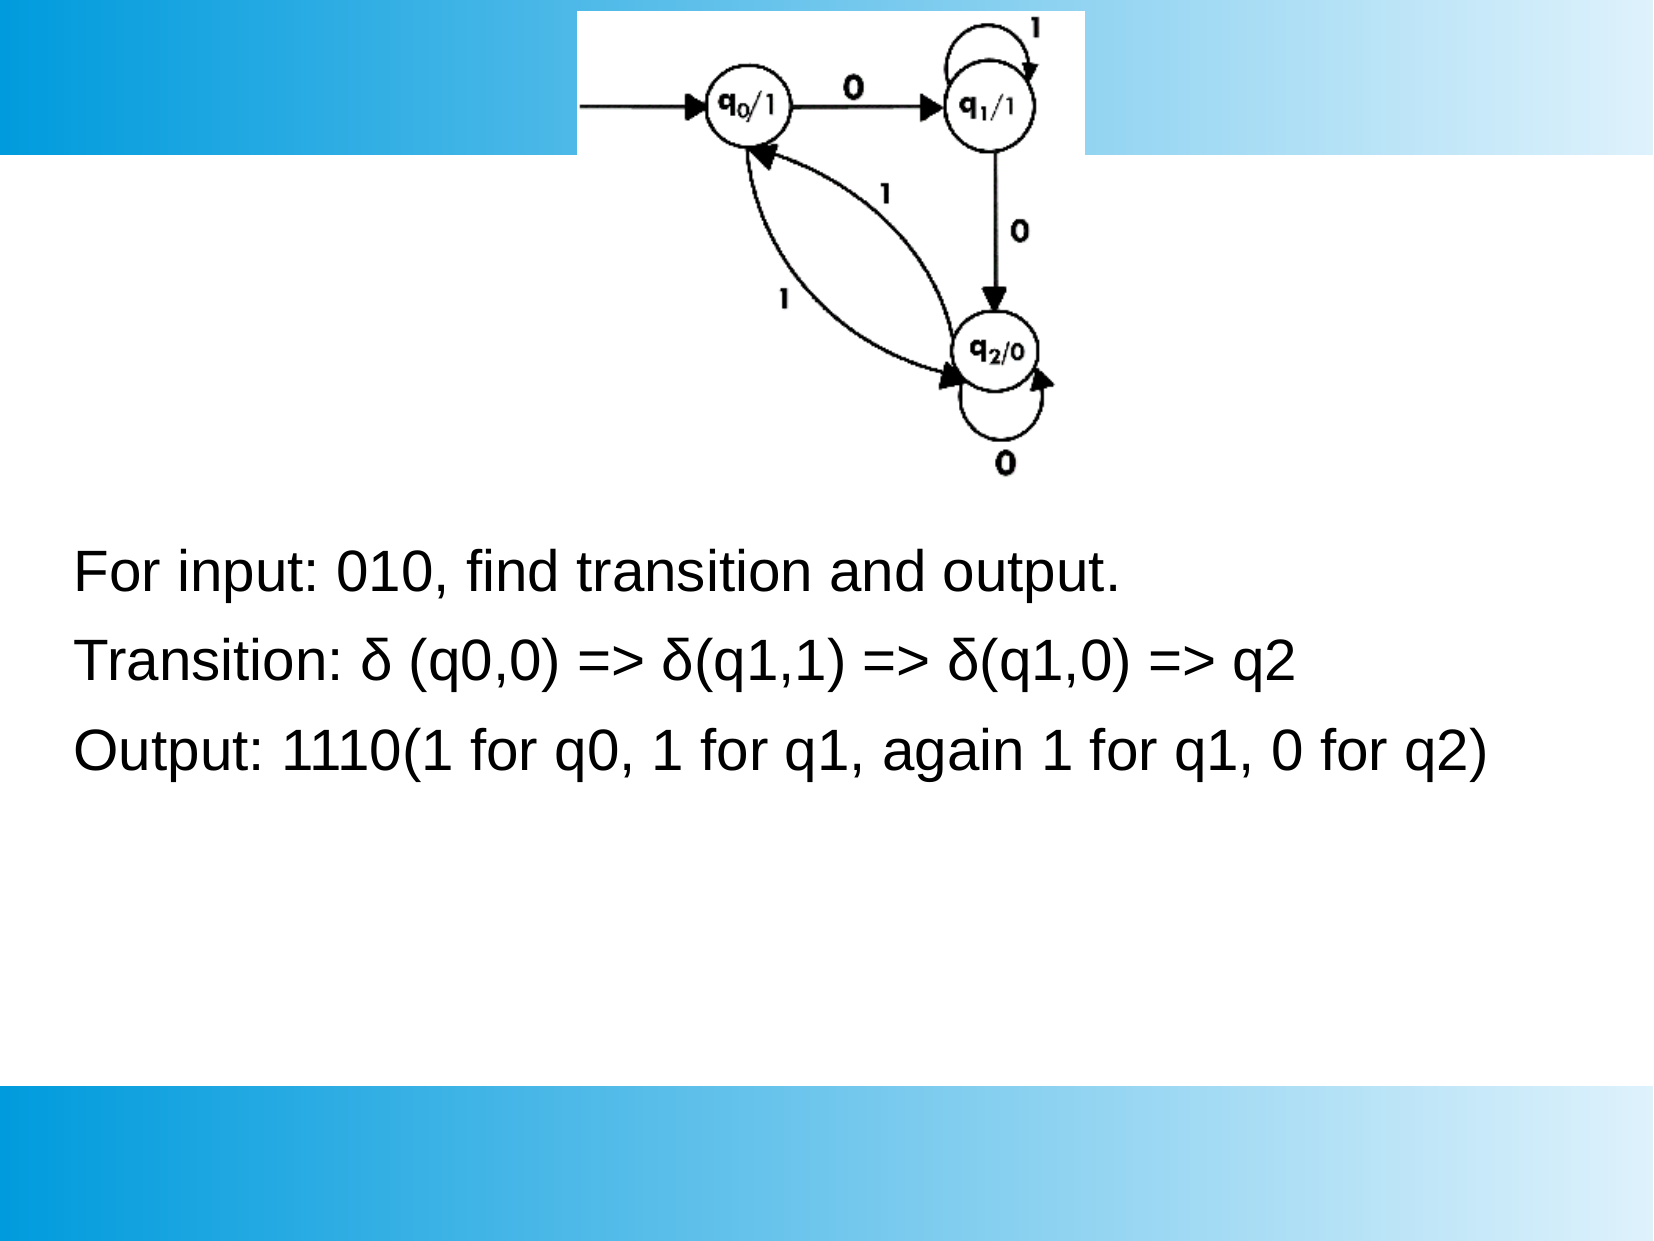

For input: 010, find transition and output.
Transition: δ (q0,0) => δ(q1,1) => δ(q1,0) => q2
Output: 1110(1 for q0, 1 for q1, again 1 for q1, 0 for q2)